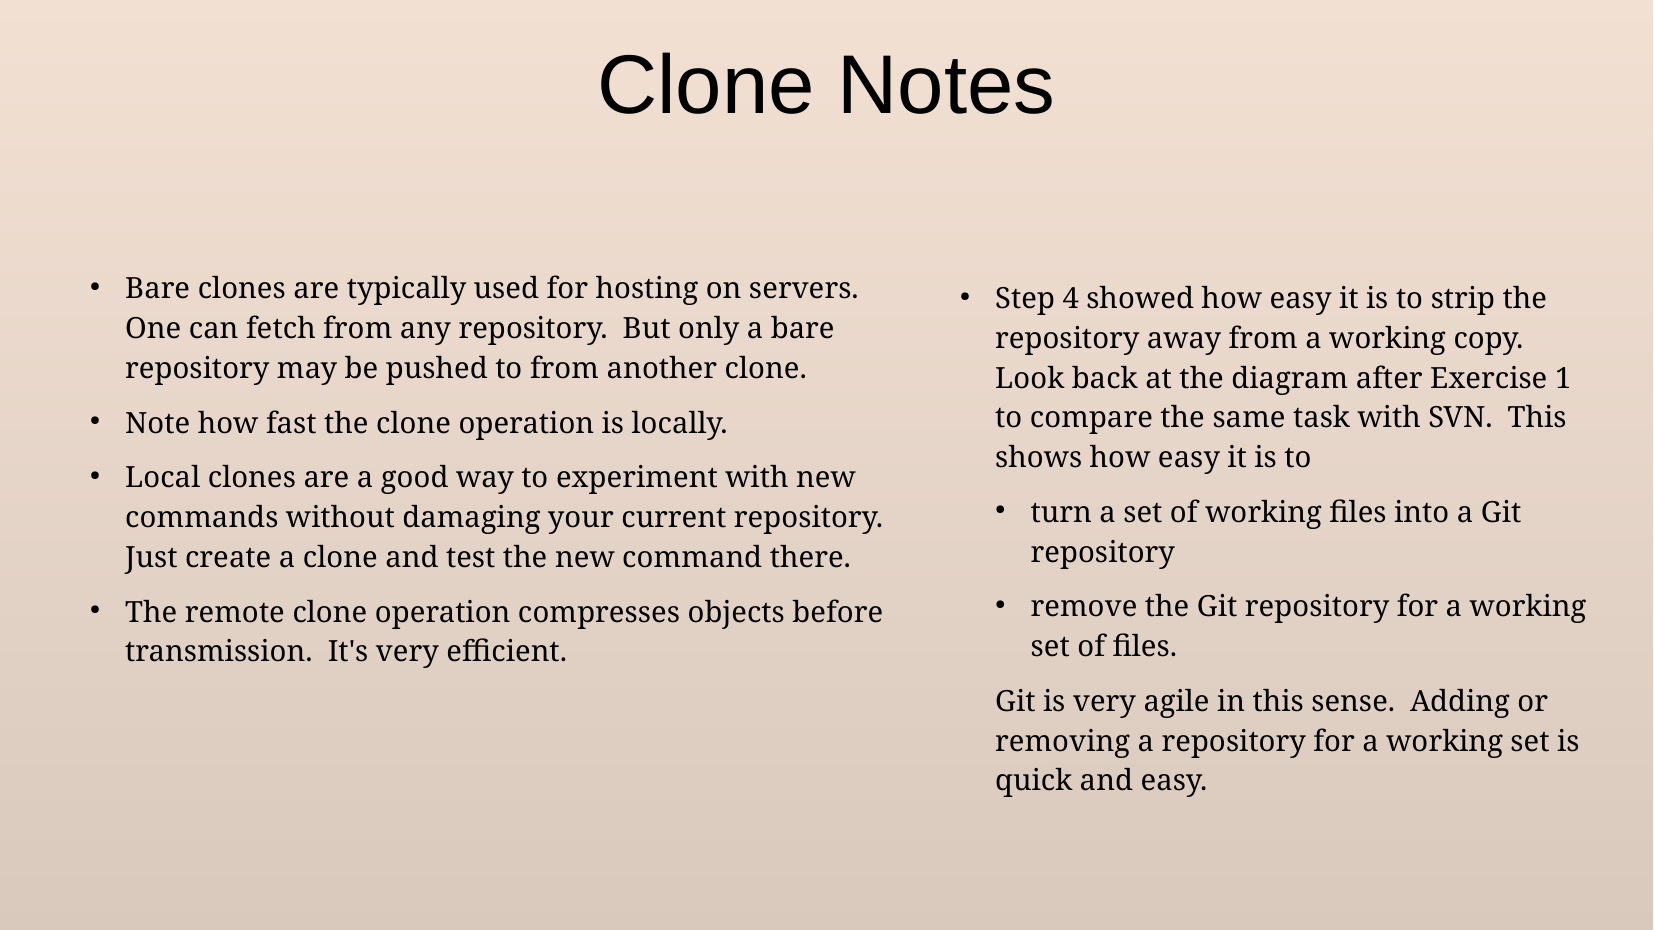

# Clone Notes
Bare clones are typically used for hosting on servers. One can fetch from any repository. But only a bare repository may be pushed to from another clone.
Note how fast the clone operation is locally.
Local clones are a good way to experiment with new commands without damaging your current repository. Just create a clone and test the new command there.
The remote clone operation compresses objects before transmission. It's very efficient.
Step 4 showed how easy it is to strip the repository away from a working copy. Look back at the diagram after Exercise 1 to compare the same task with SVN. This shows how easy it is to
turn a set of working files into a Git repository
remove the Git repository for a working set of files.
Git is very agile in this sense. Adding or removing a repository for a working set is quick and easy.